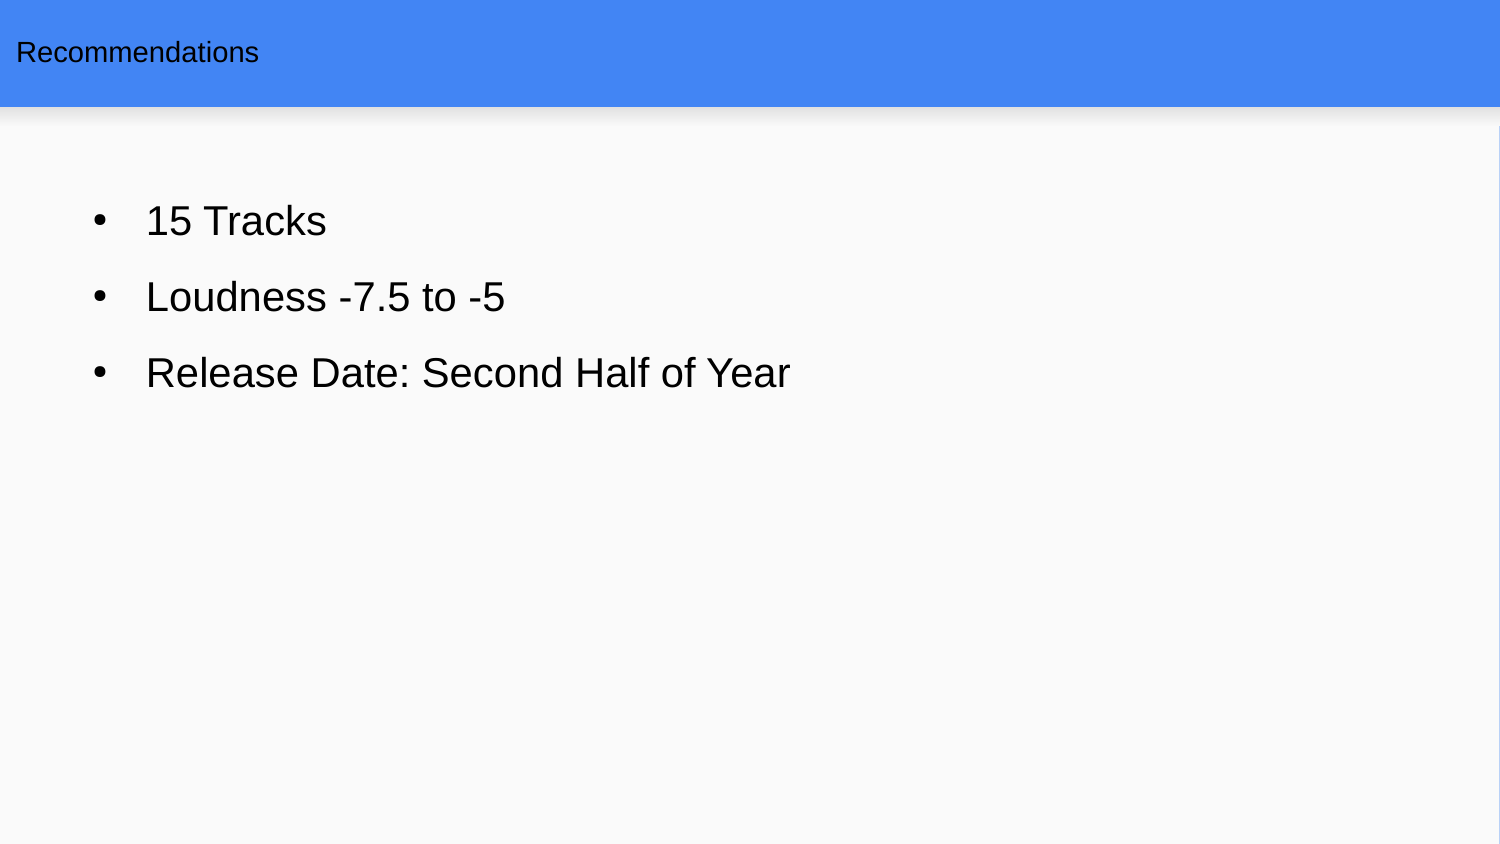

# Recommendations
15 Tracks
Loudness -7.5 to -5
Release Date: Second Half of Year